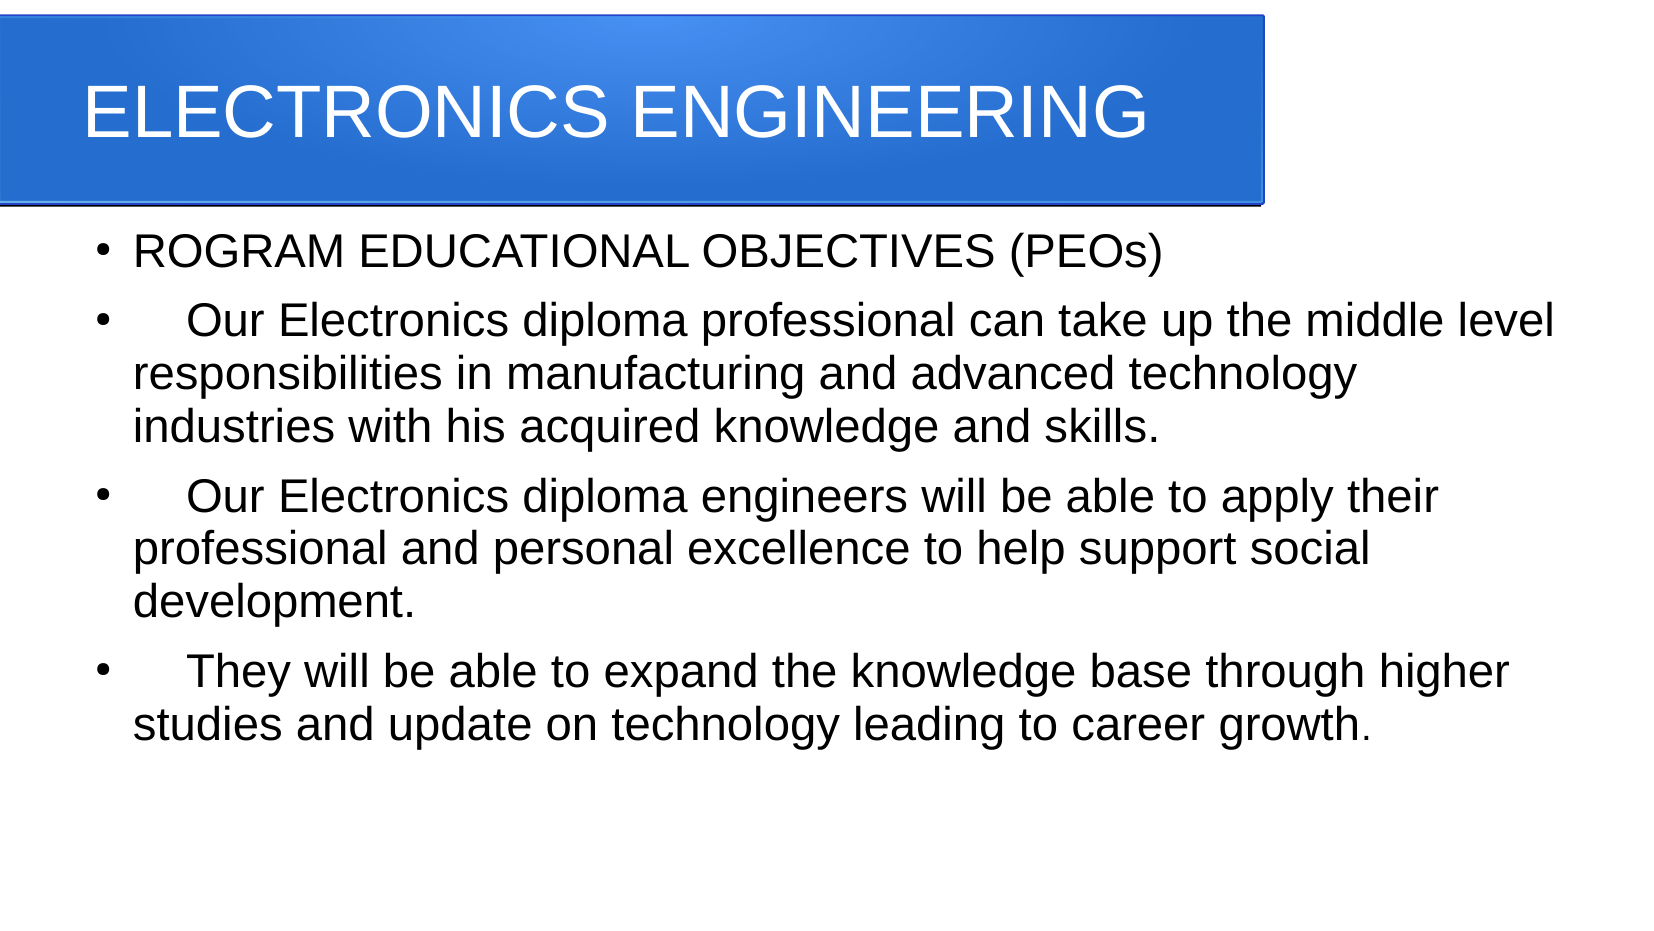

# ELECTRONICS ENGINEERING
ROGRAM EDUCATIONAL OBJECTIVES (PEOs)
 Our Electronics diploma professional can take up the middle level responsibilities in manufacturing and advanced technology industries with his acquired knowledge and skills.
 Our Electronics diploma engineers will be able to apply their professional and personal excellence to help support social development.
 They will be able to expand the knowledge base through higher studies and update on technology leading to career growth.